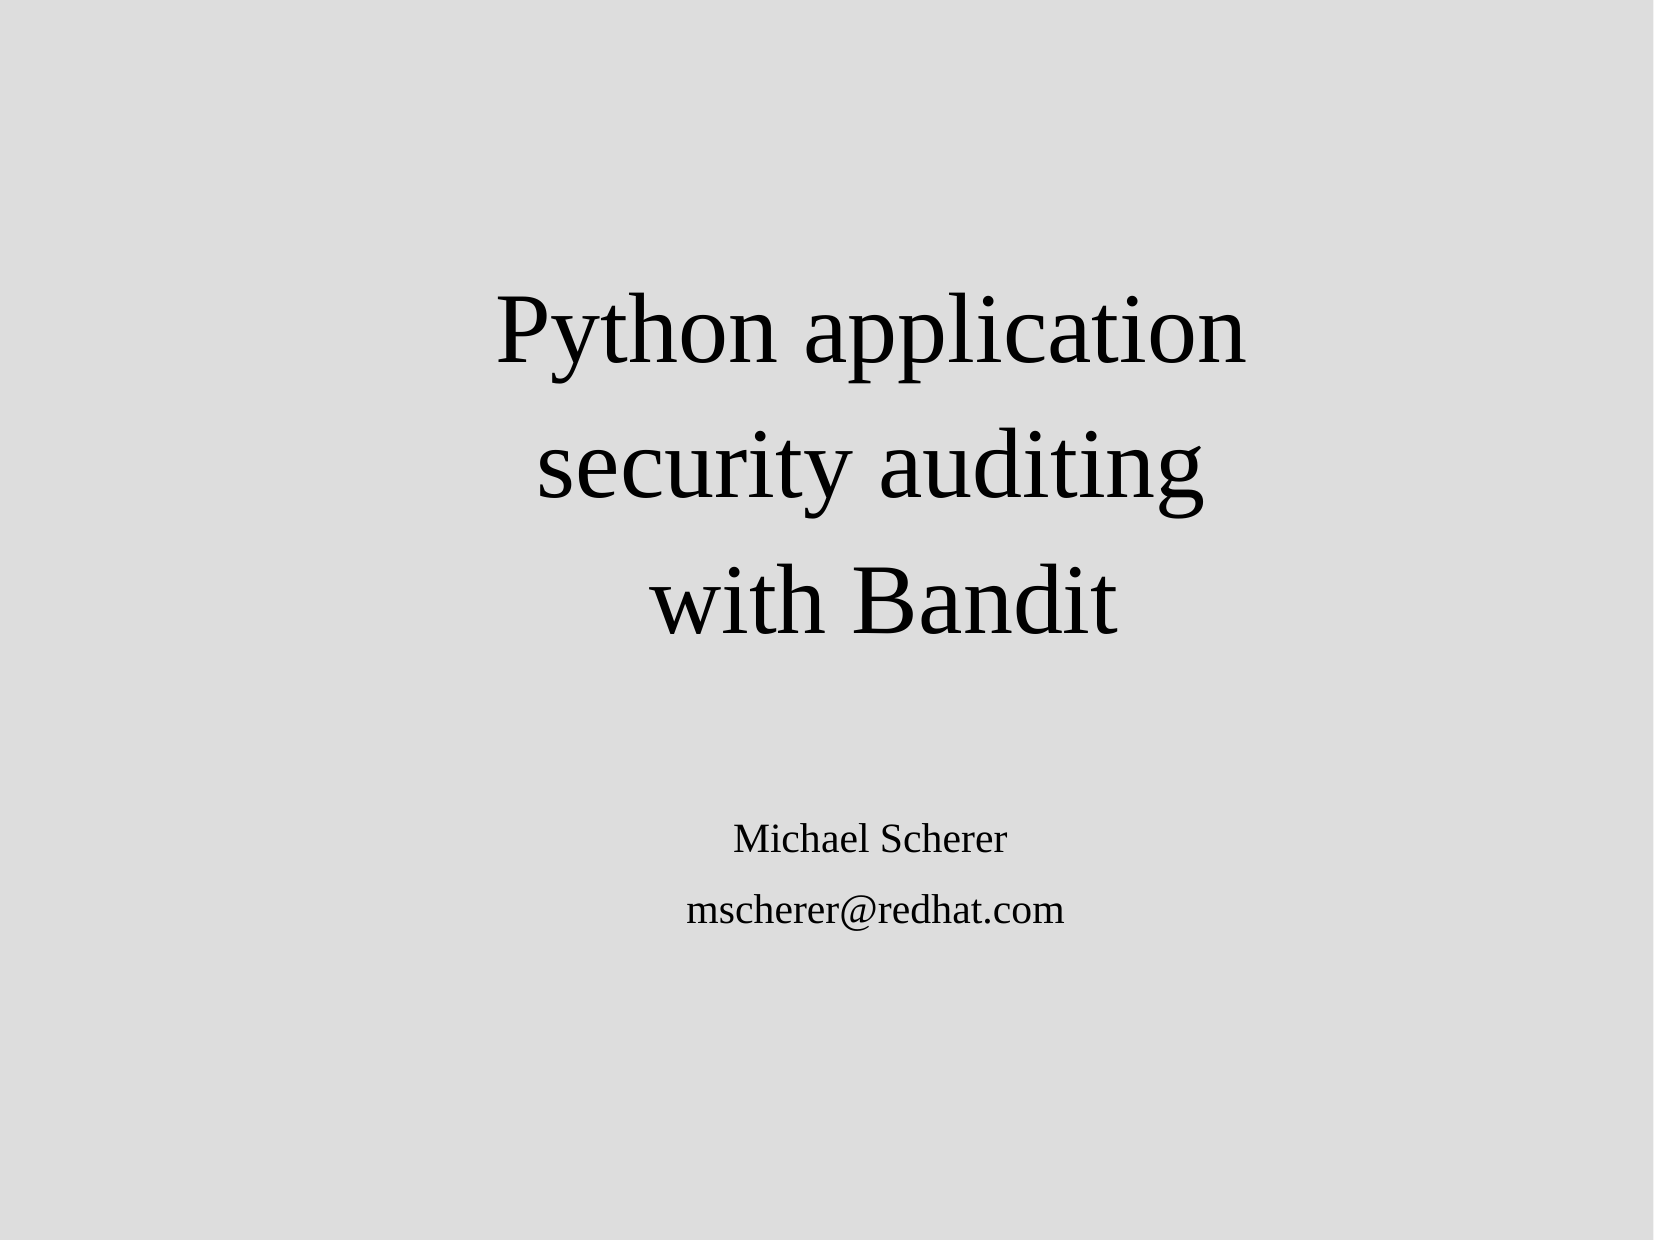

#
Python application
security auditing
with Bandit
Michael Scherer
mscherer@redhat.com